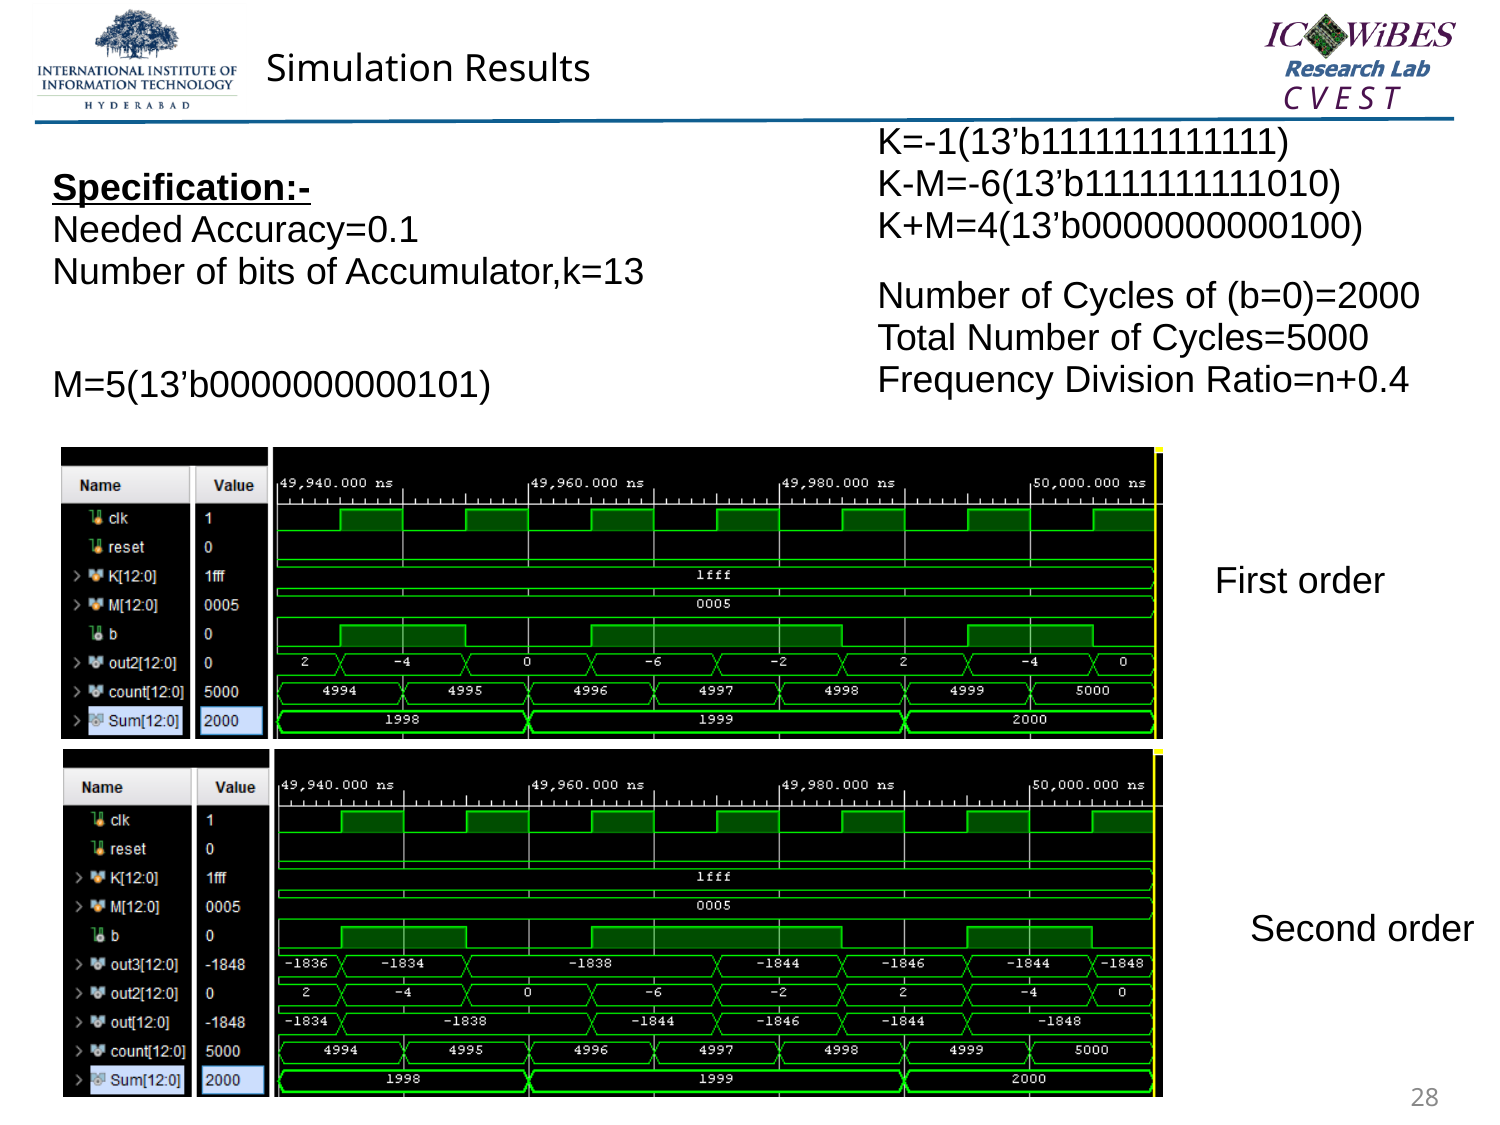

# Simulation Results
K=-1(13’b1111111111111)
K-M=-6(13’b1111111111010)
K+M=4(13’b0000000000100)
Specification:-
Needed Accuracy=0.1
Number of bits of Accumulator,k=13
Number of Cycles of (b=0)=2000
Total Number of Cycles=5000
Frequency Division Ratio=n+0.4
M=5(13’b0000000000101)
First order
Second order